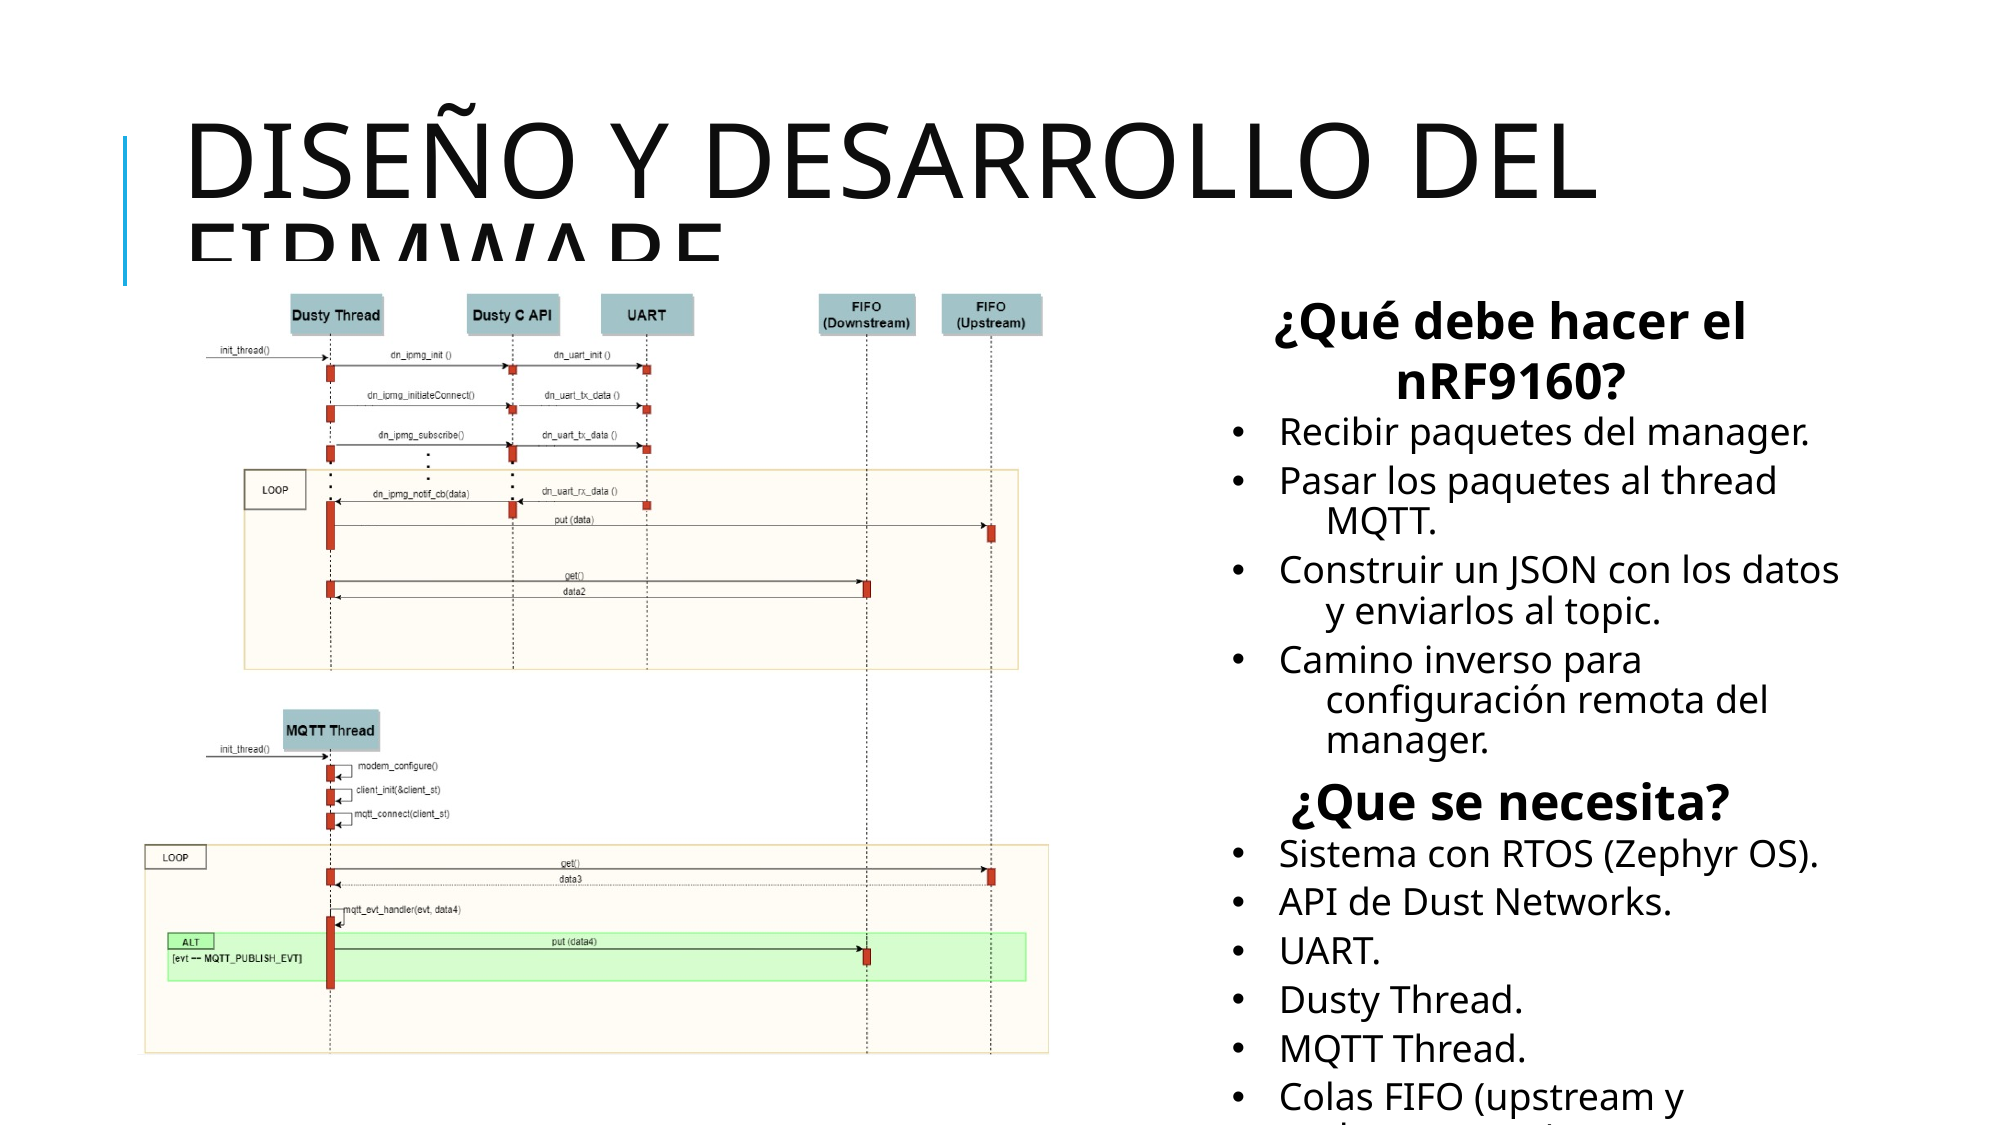

# Diseño y desarrollo del firmware
¿Qué debe hacer el nRF9160?
Recibir paquetes del manager.
Pasar los paquetes al thread MQTT.
Construir un JSON con los datos y enviarlos al topic.
Camino inverso para configuración remota del manager.
¿Que se necesita?
Sistema con RTOS (Zephyr OS).
API de Dust Networks.
UART.
Dusty Thread.
MQTT Thread.
Colas FIFO (upstream y downstream).